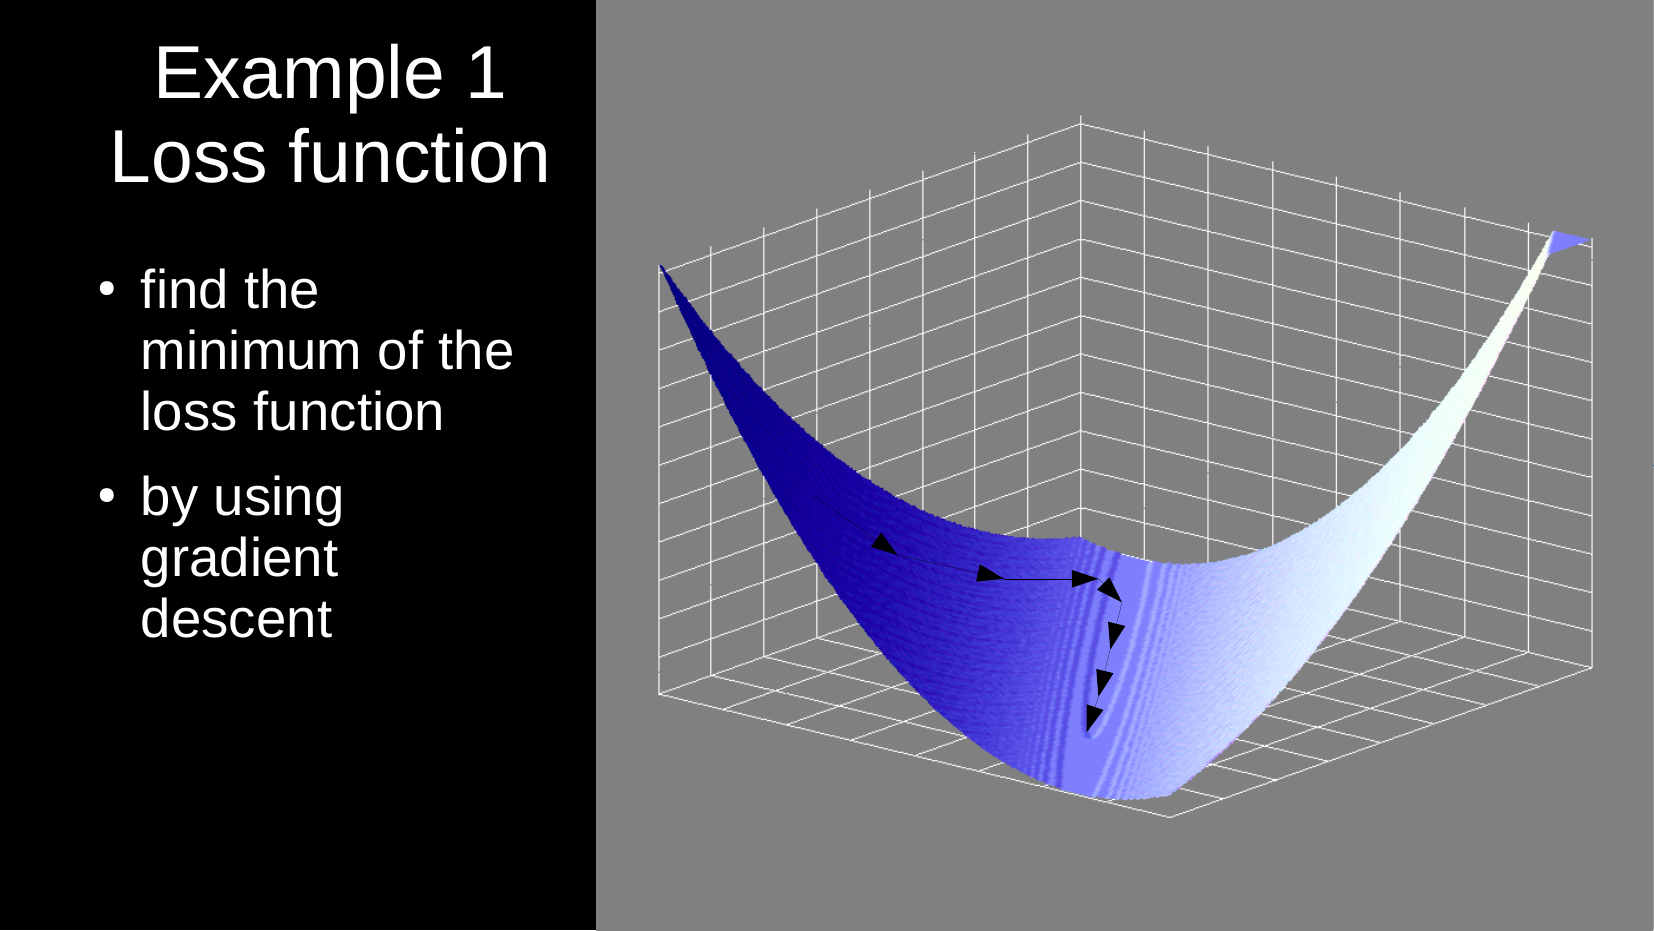

Example 1
Loss function
# find the minimum of the loss function
by using gradient descent